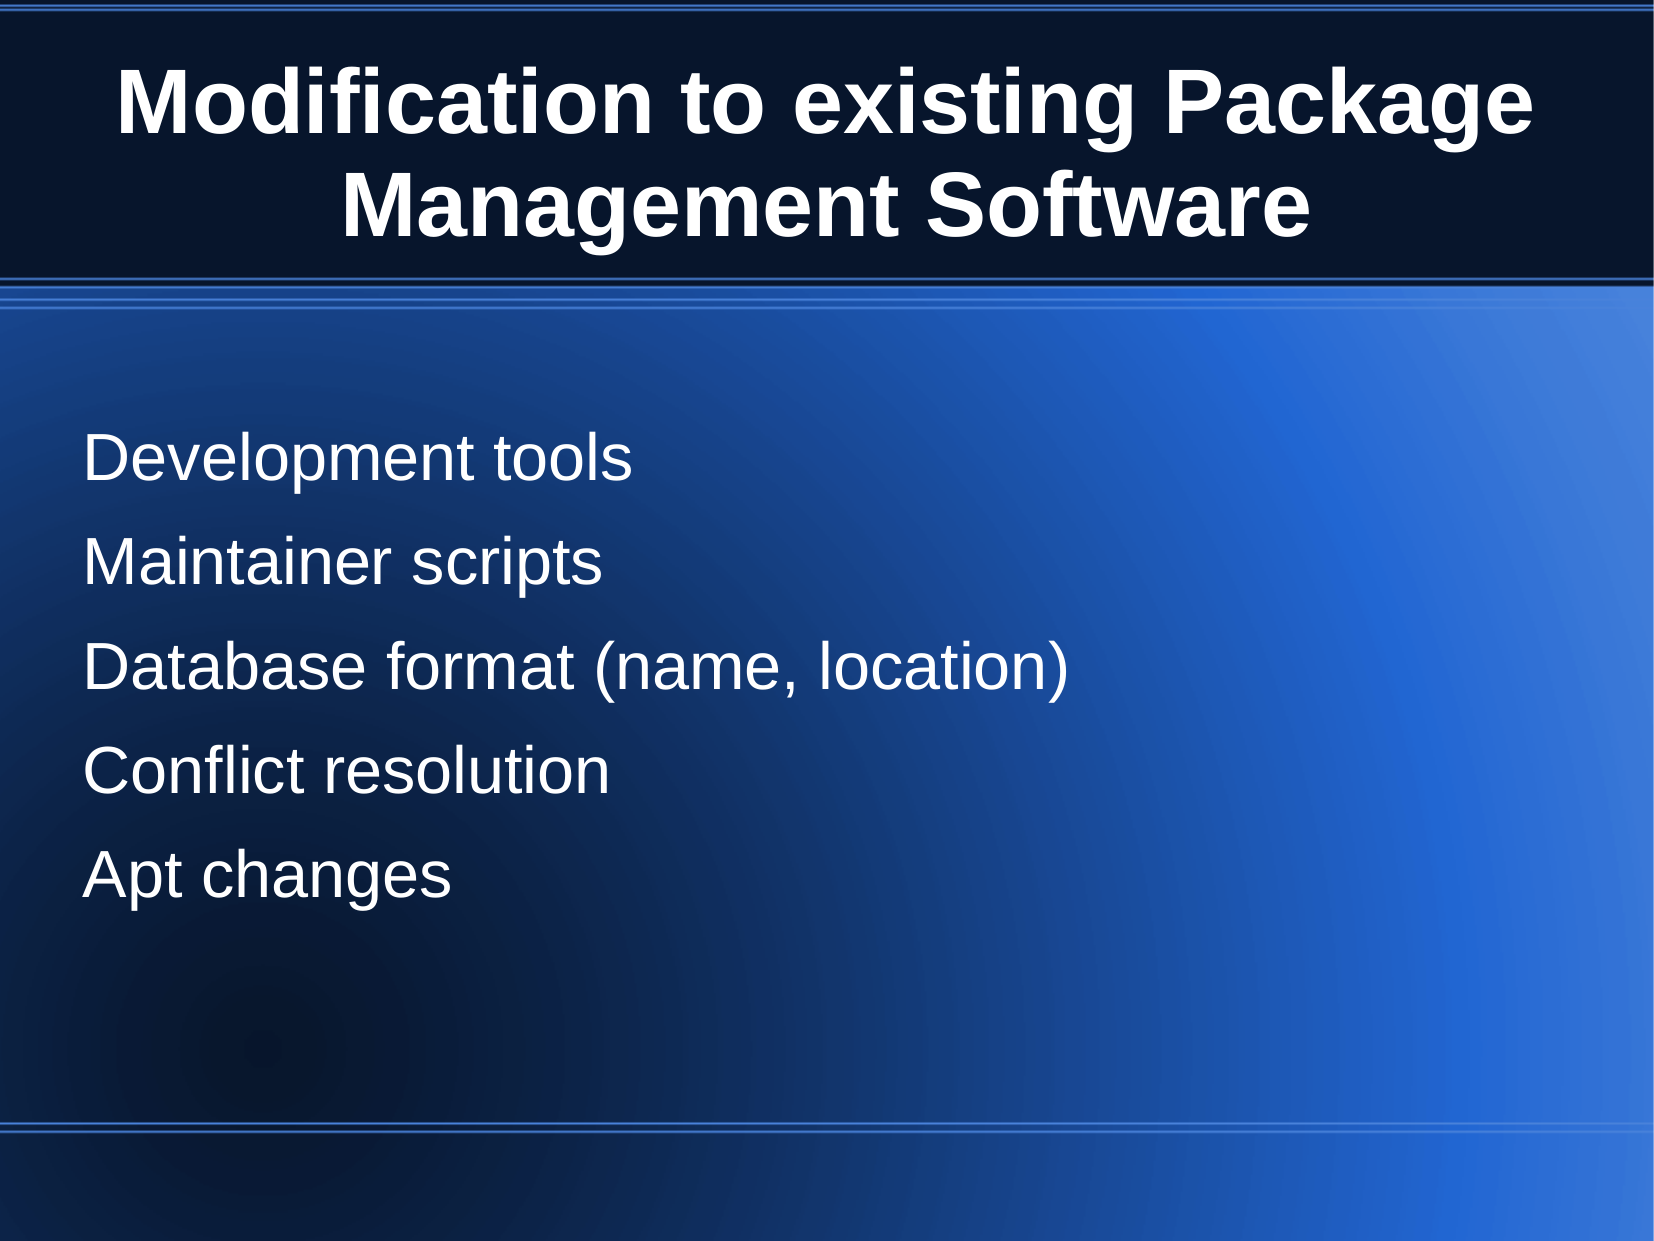

# Modification to existing Package Management Software
Development tools
Maintainer scripts
Database format (name, location)
Conflict resolution
Apt changes